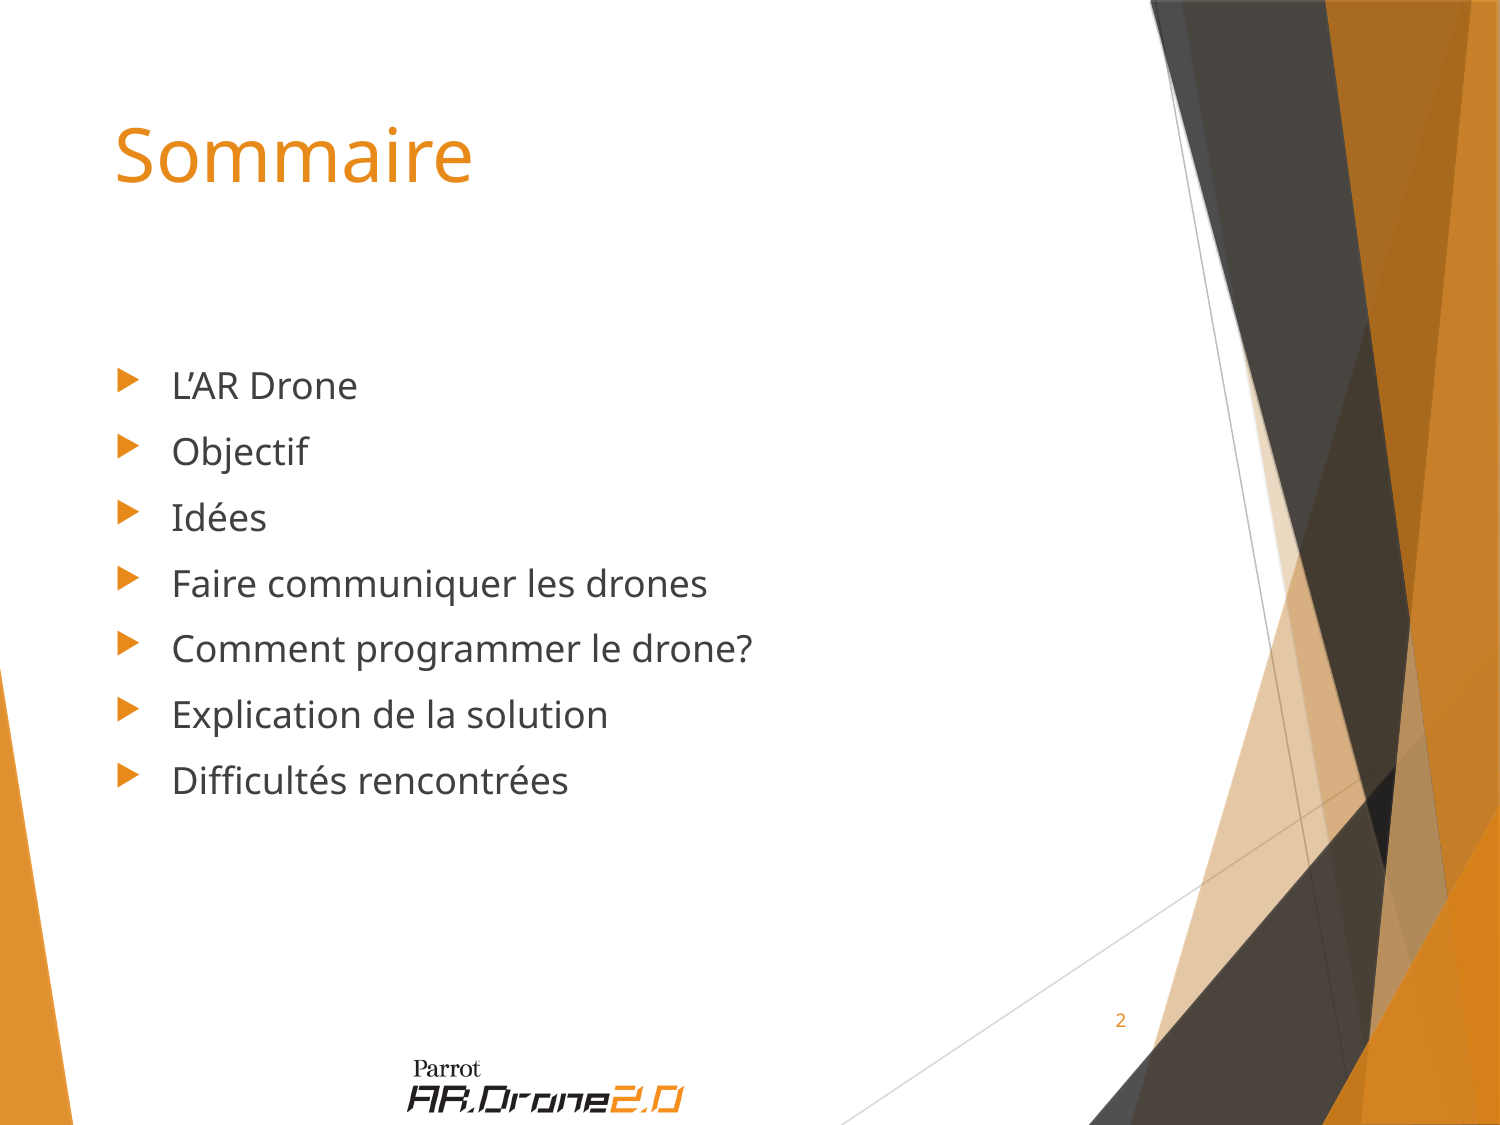

# Sommaire
L’AR Drone
Objectif
Idées
Faire communiquer les drones
Comment programmer le drone?
Explication de la solution
Difficultés rencontrées